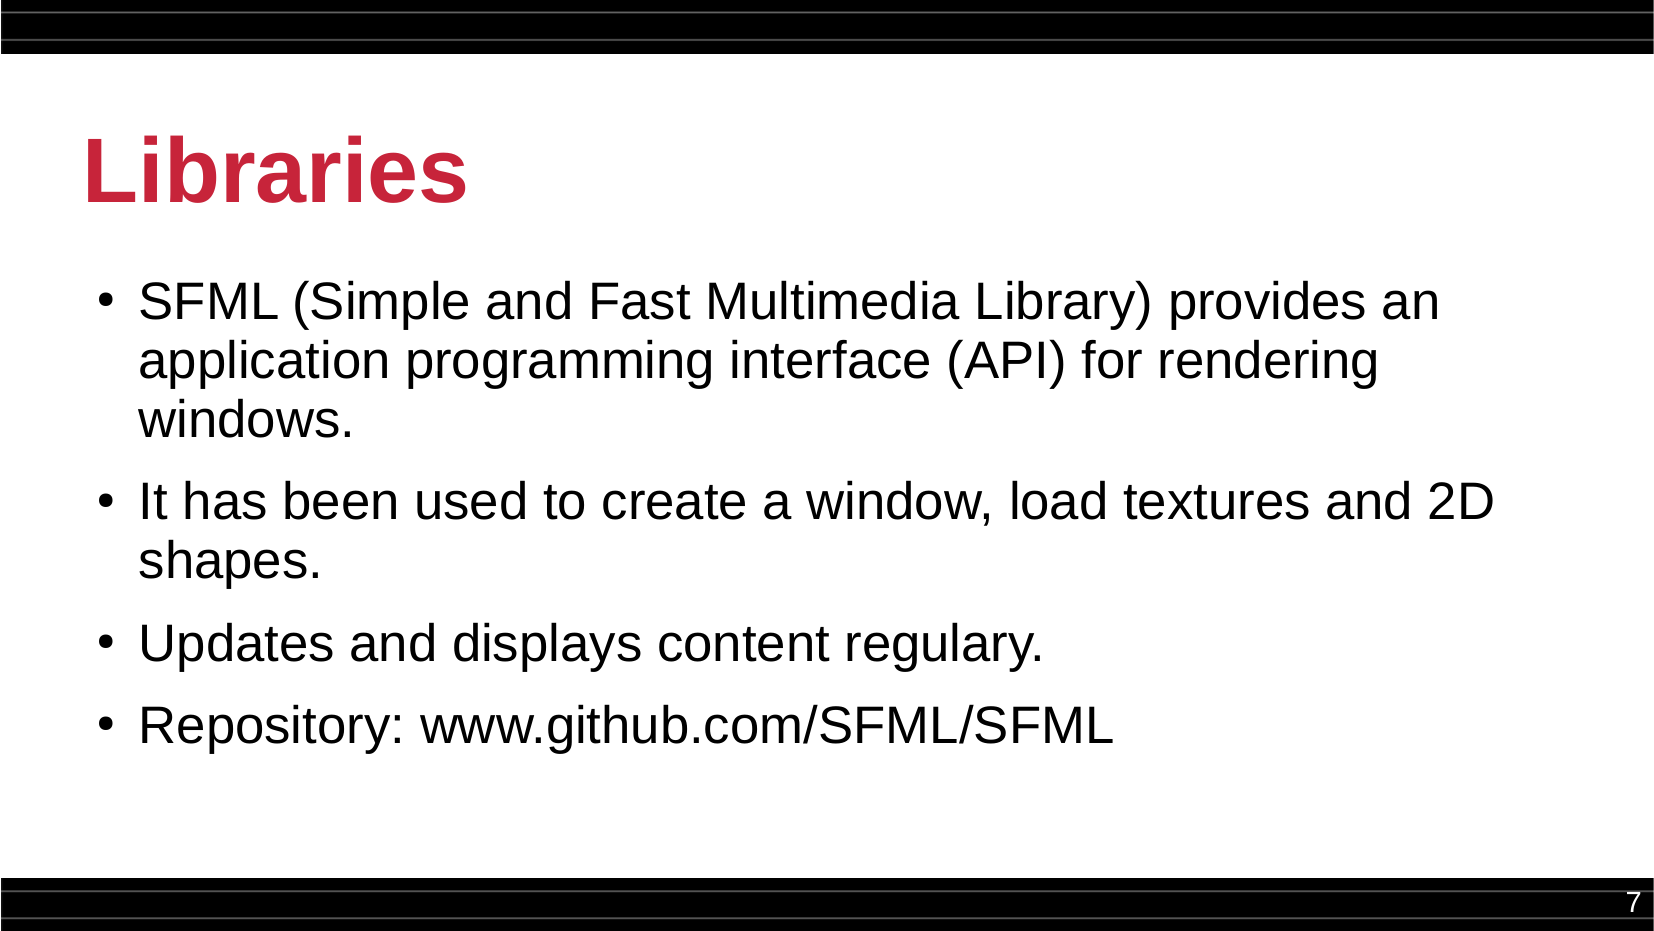

# Libraries
SFML (Simple and Fast Multimedia Library) provides an application programming interface (API) for rendering windows.
It has been used to create a window, load textures and 2D shapes.
Updates and displays content regulary.
Repository: www.github.com/SFML/SFML